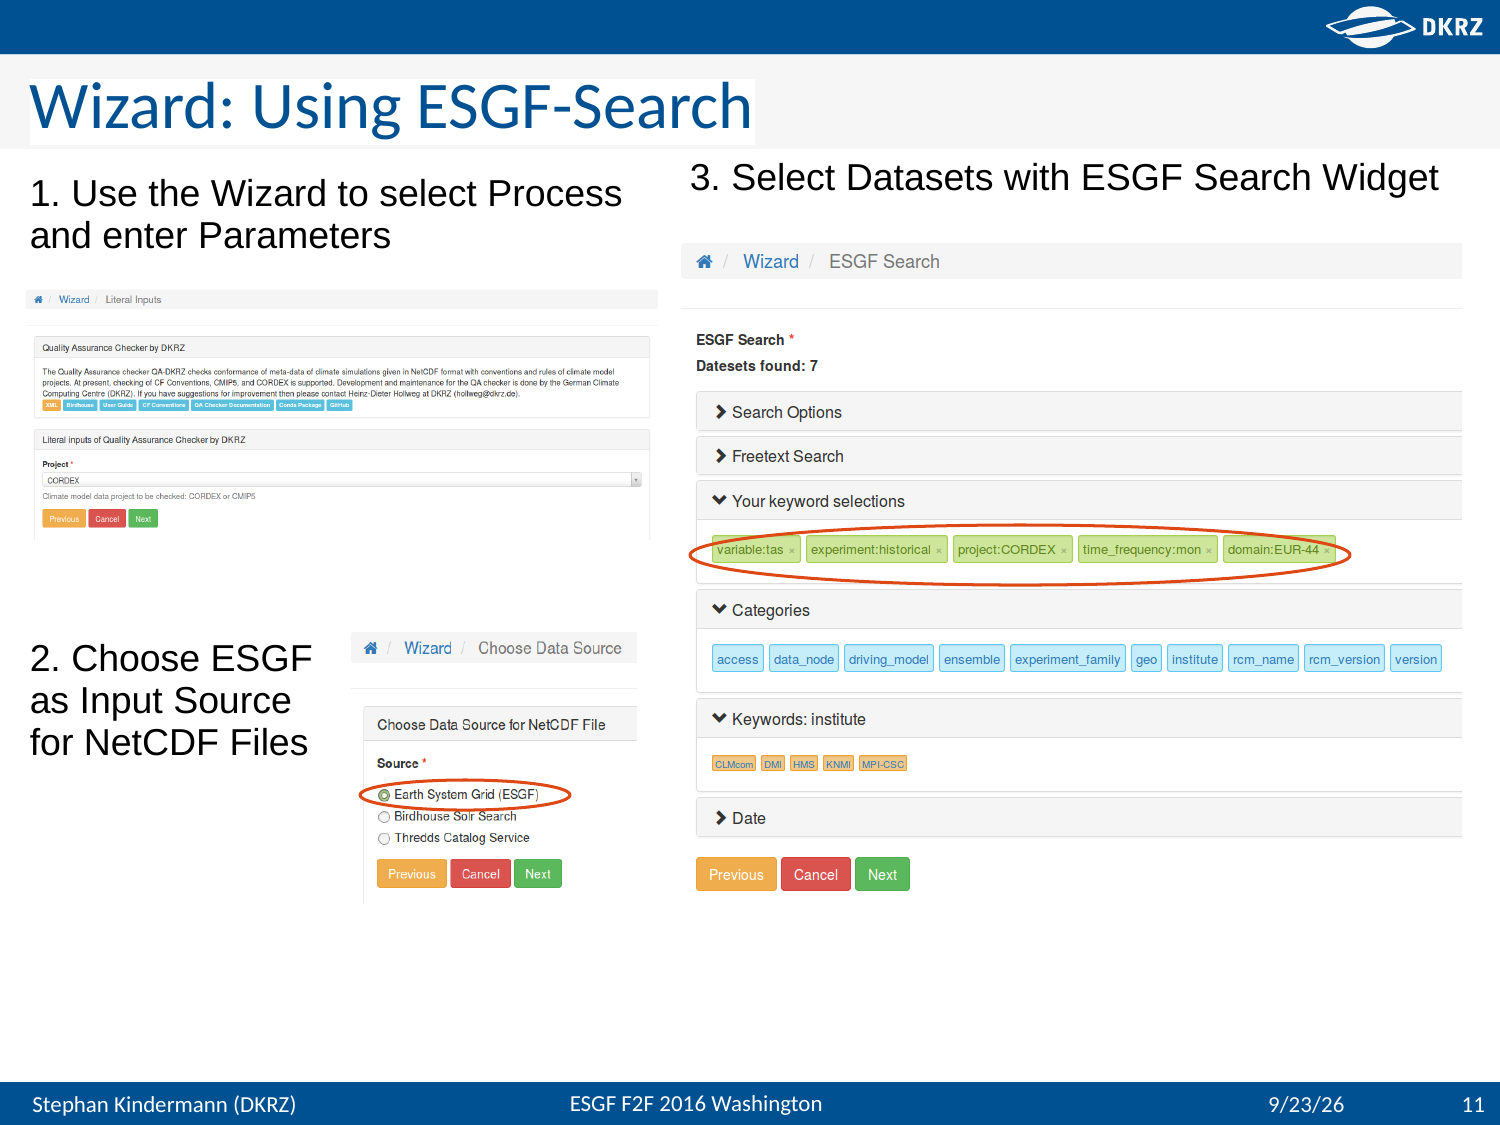

# Wizard: Using ESGF-Search
3. Select Datasets with ESGF Search Widget
1. Use the Wizard to select Process
and enter Parameters
2. Choose ESGF as Input Source for NetCDF Files